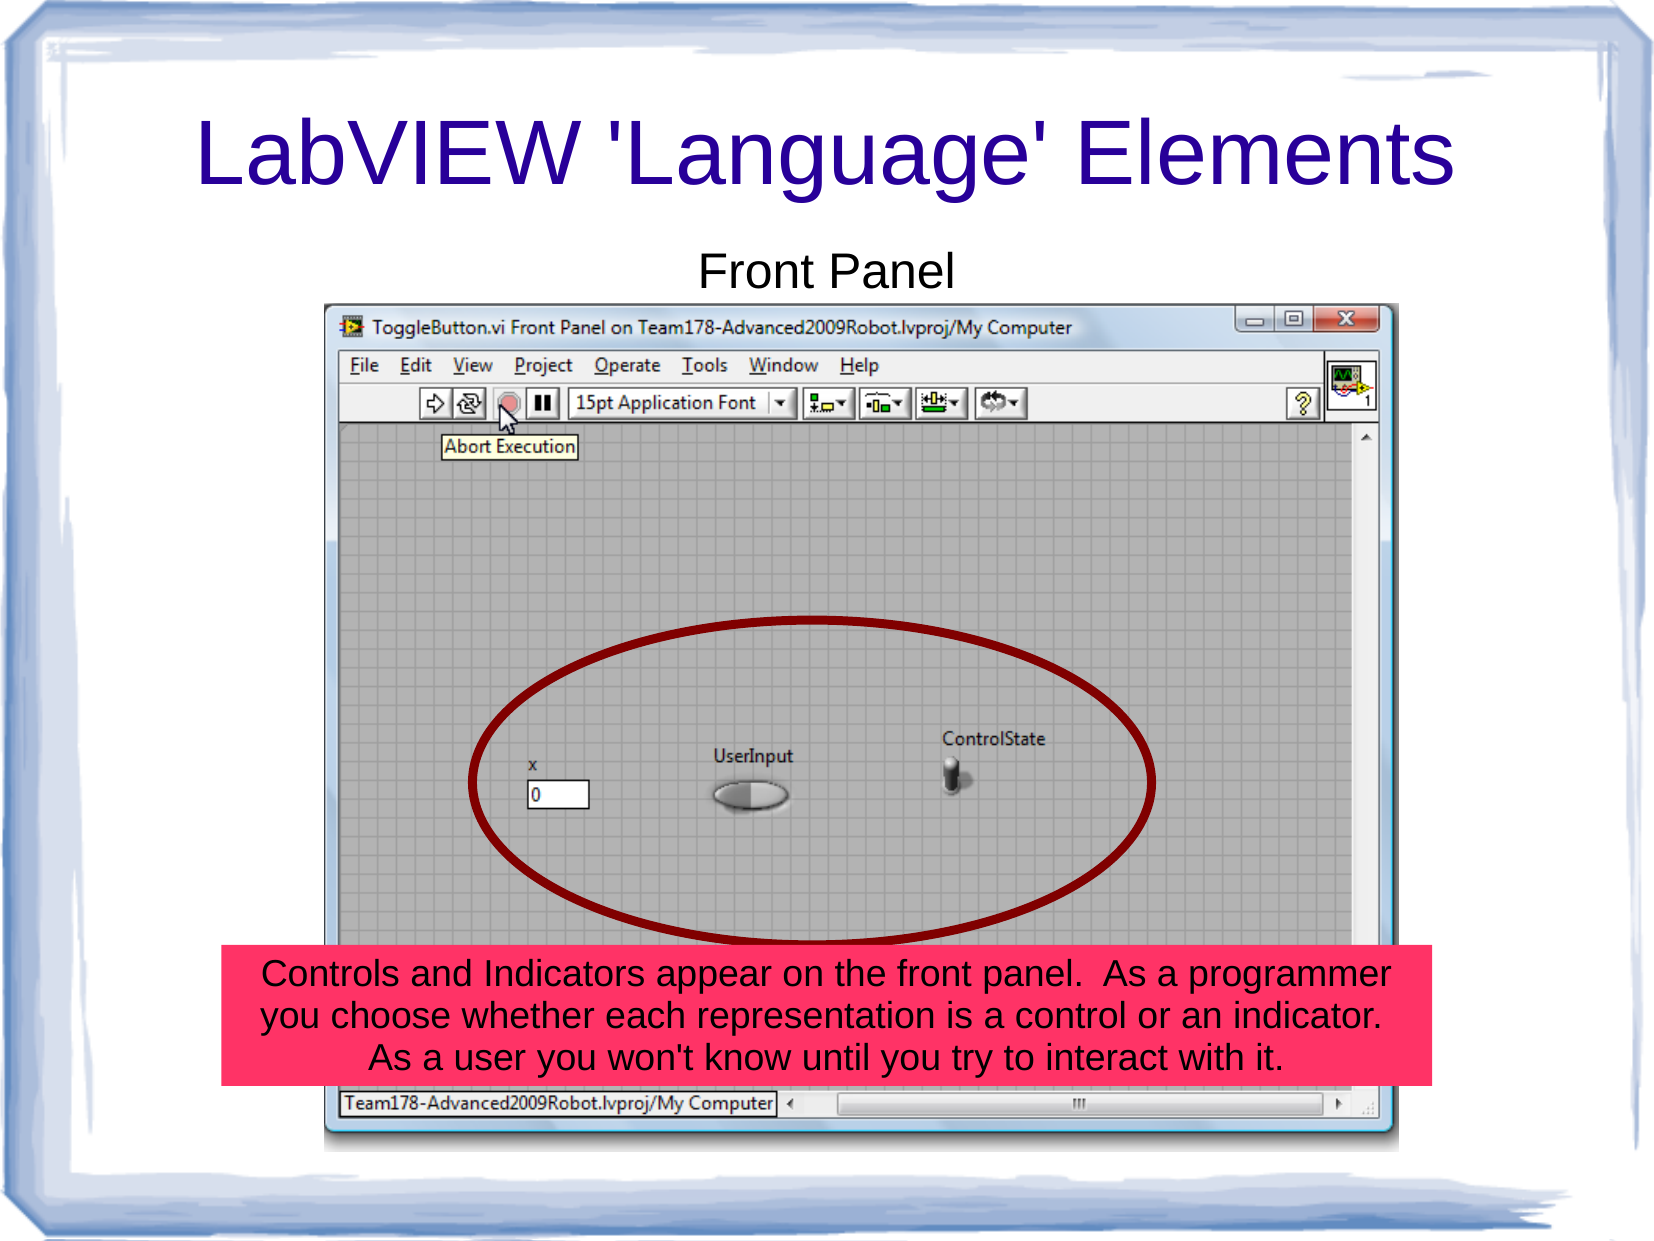

# LabVIEW 'Language' Elements
Front Panel
Controls and Indicators appear on the front panel. As a programmer you choose whether each representation is a control or an indicator. As a user you won't know until you try to interact with it.